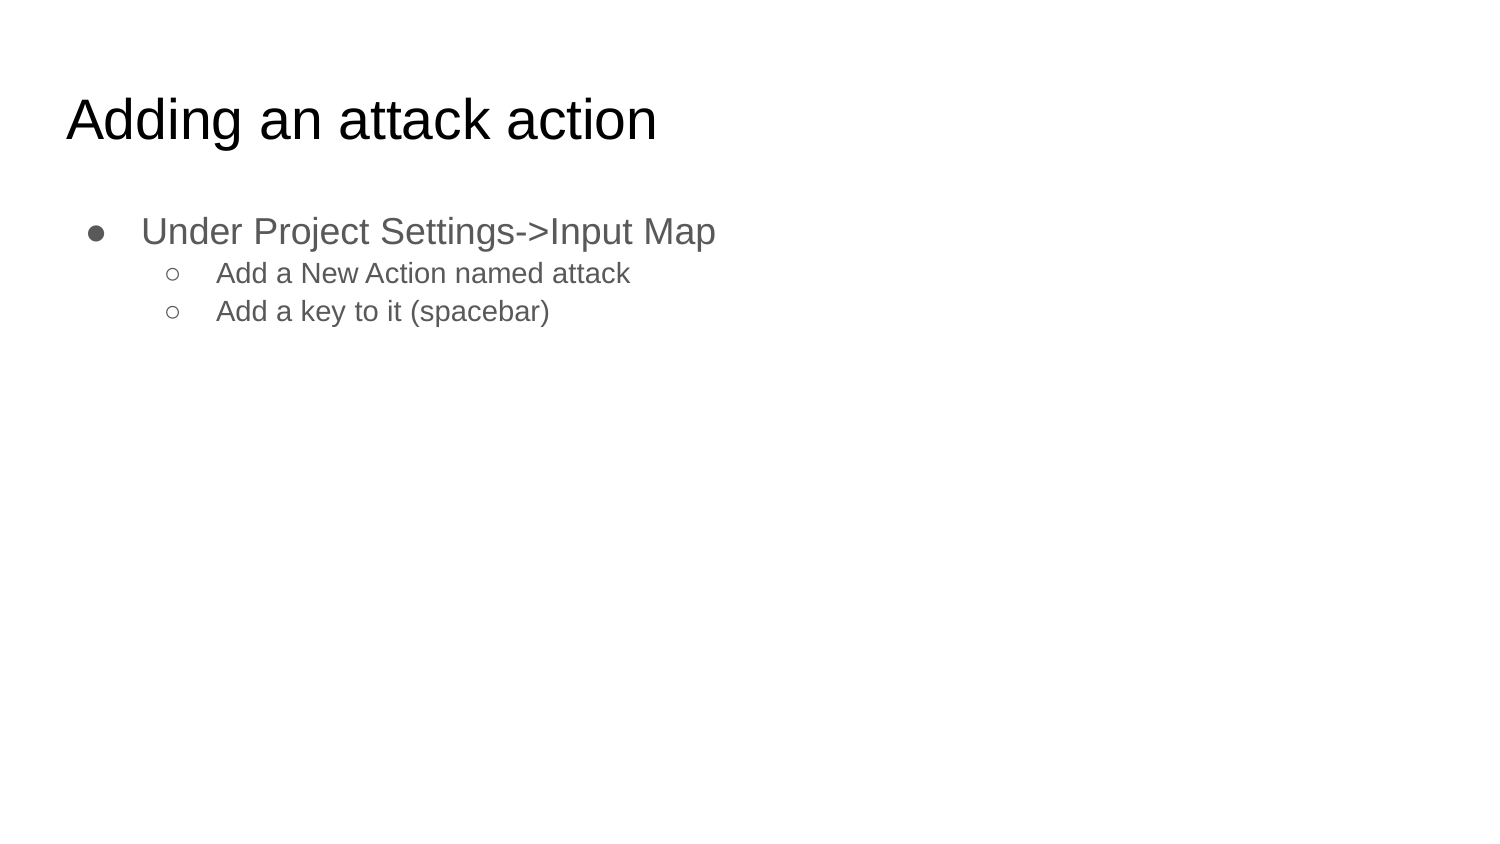

# Adding an attack action
Under Project Settings->Input Map
Add a New Action named attack
Add a key to it (spacebar)